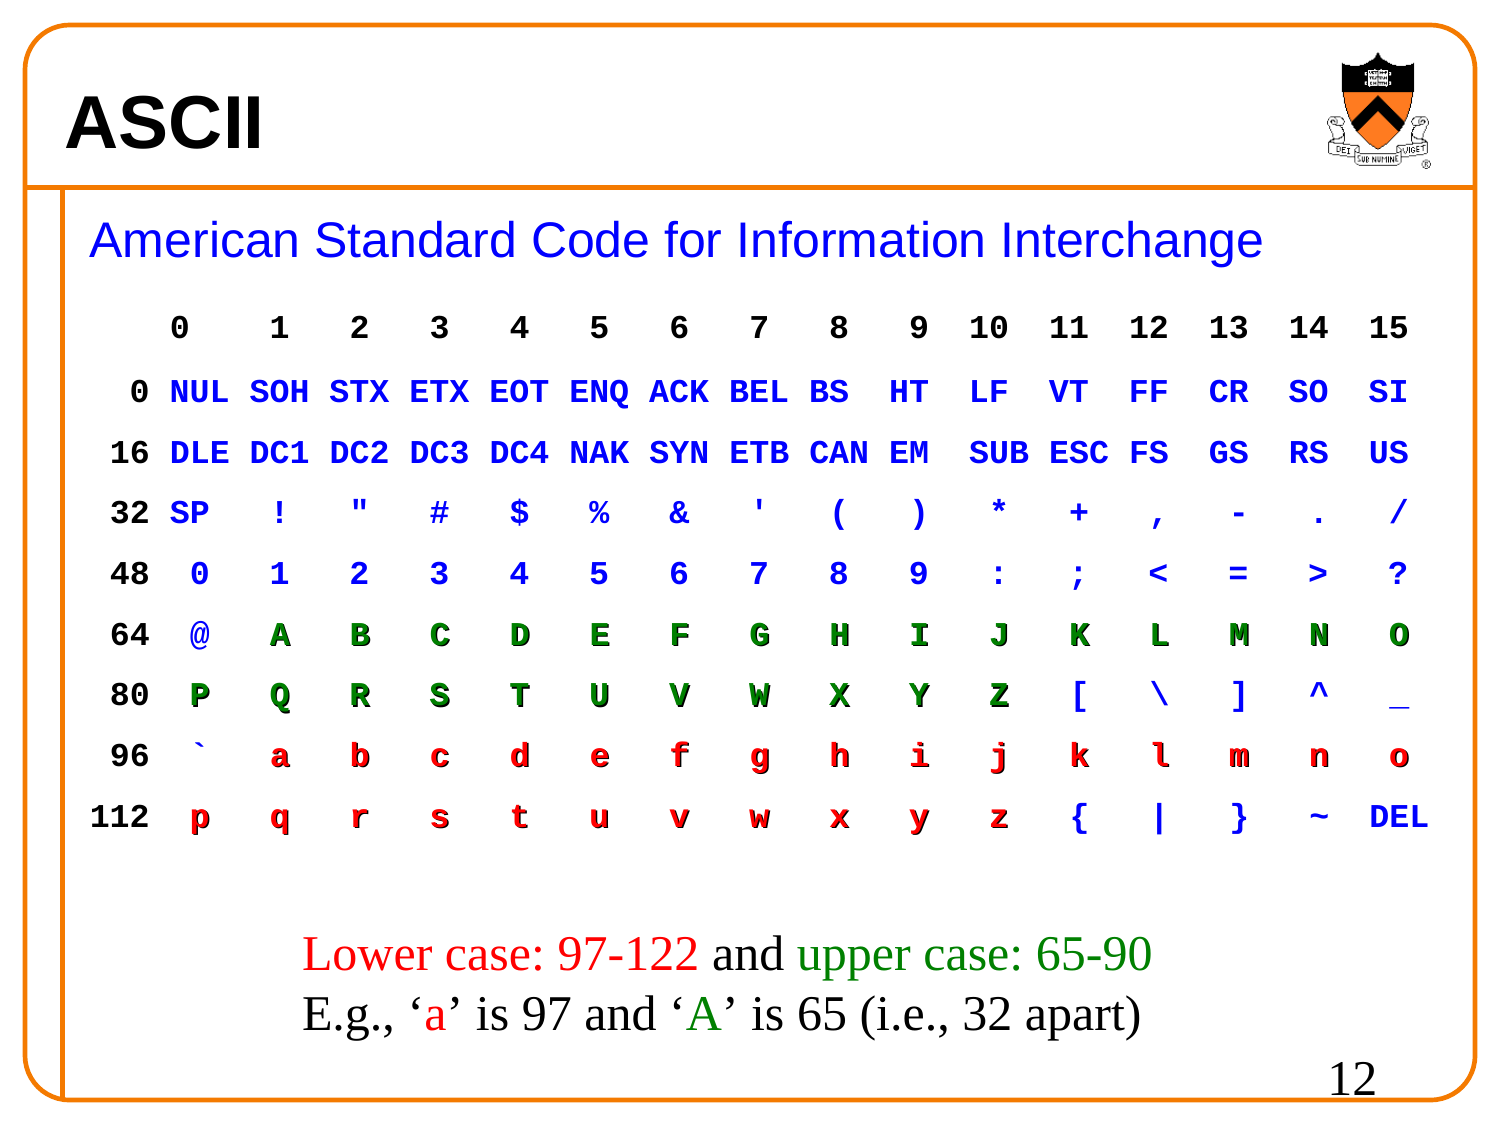

# ASCII
American Standard Code for Information Interchange
 0 1 2 3 4 5 6 7 8 9 10 11 12 13 14 15
 0 NUL SOH STX ETX EOT ENQ ACK BEL BS HT LF VT FF CR SO SI
 16 DLE DC1 DC2 DC3 DC4 NAK SYN ETB CAN EM SUB ESC FS GS RS US
 32 SP ! " # $ % & ' ( ) * + , - . /
 48 0 1 2 3 4 5 6 7 8 9 : ; < = > ?
 64 @ A B C D E F G H I J K L M N O
 80 P Q R S T U V W X Y Z [ \ ] ^ _
 96 ` a b c d e f g h i j k l m n o
112 p q r s t u v w x y z { | } ~ DEL
Lower case: 97-122 and upper case: 65-90
E.g., ‘a’ is 97 and ‘A’ is 65 (i.e., 32 apart)
12